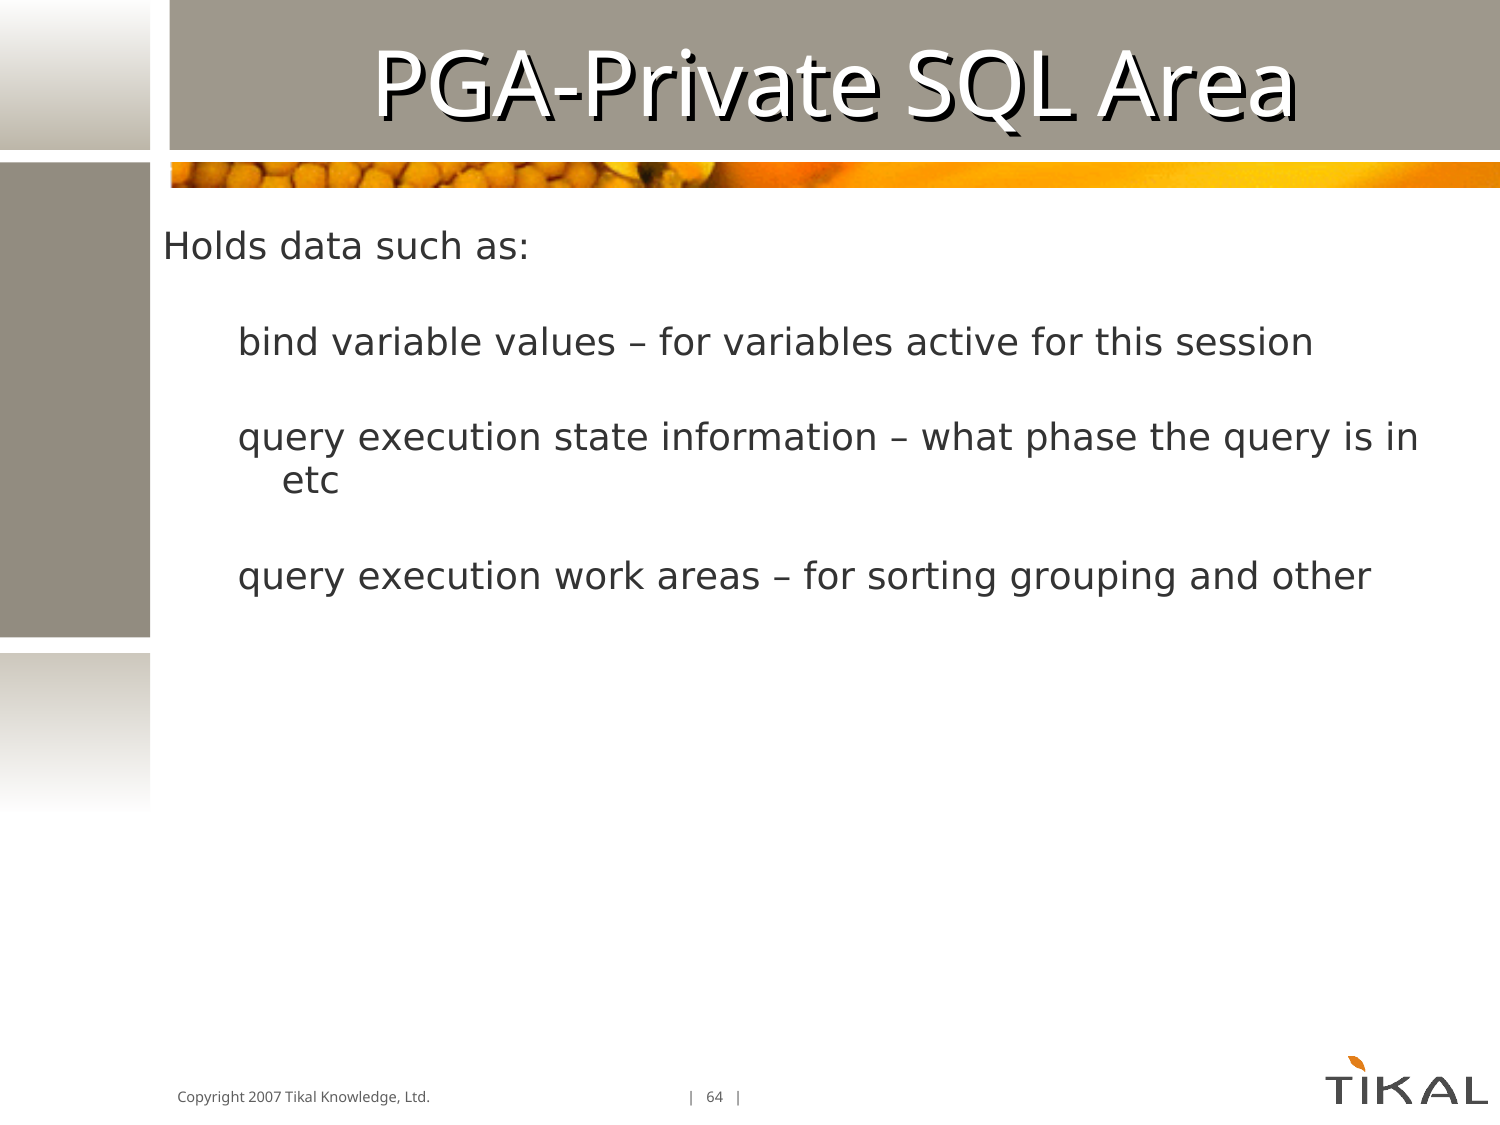

# PGA-Private SQL Area
Holds data such as:
bind variable values – for variables active for this session
query execution state information – what phase the query is in etc
query execution work areas – for sorting grouping and other